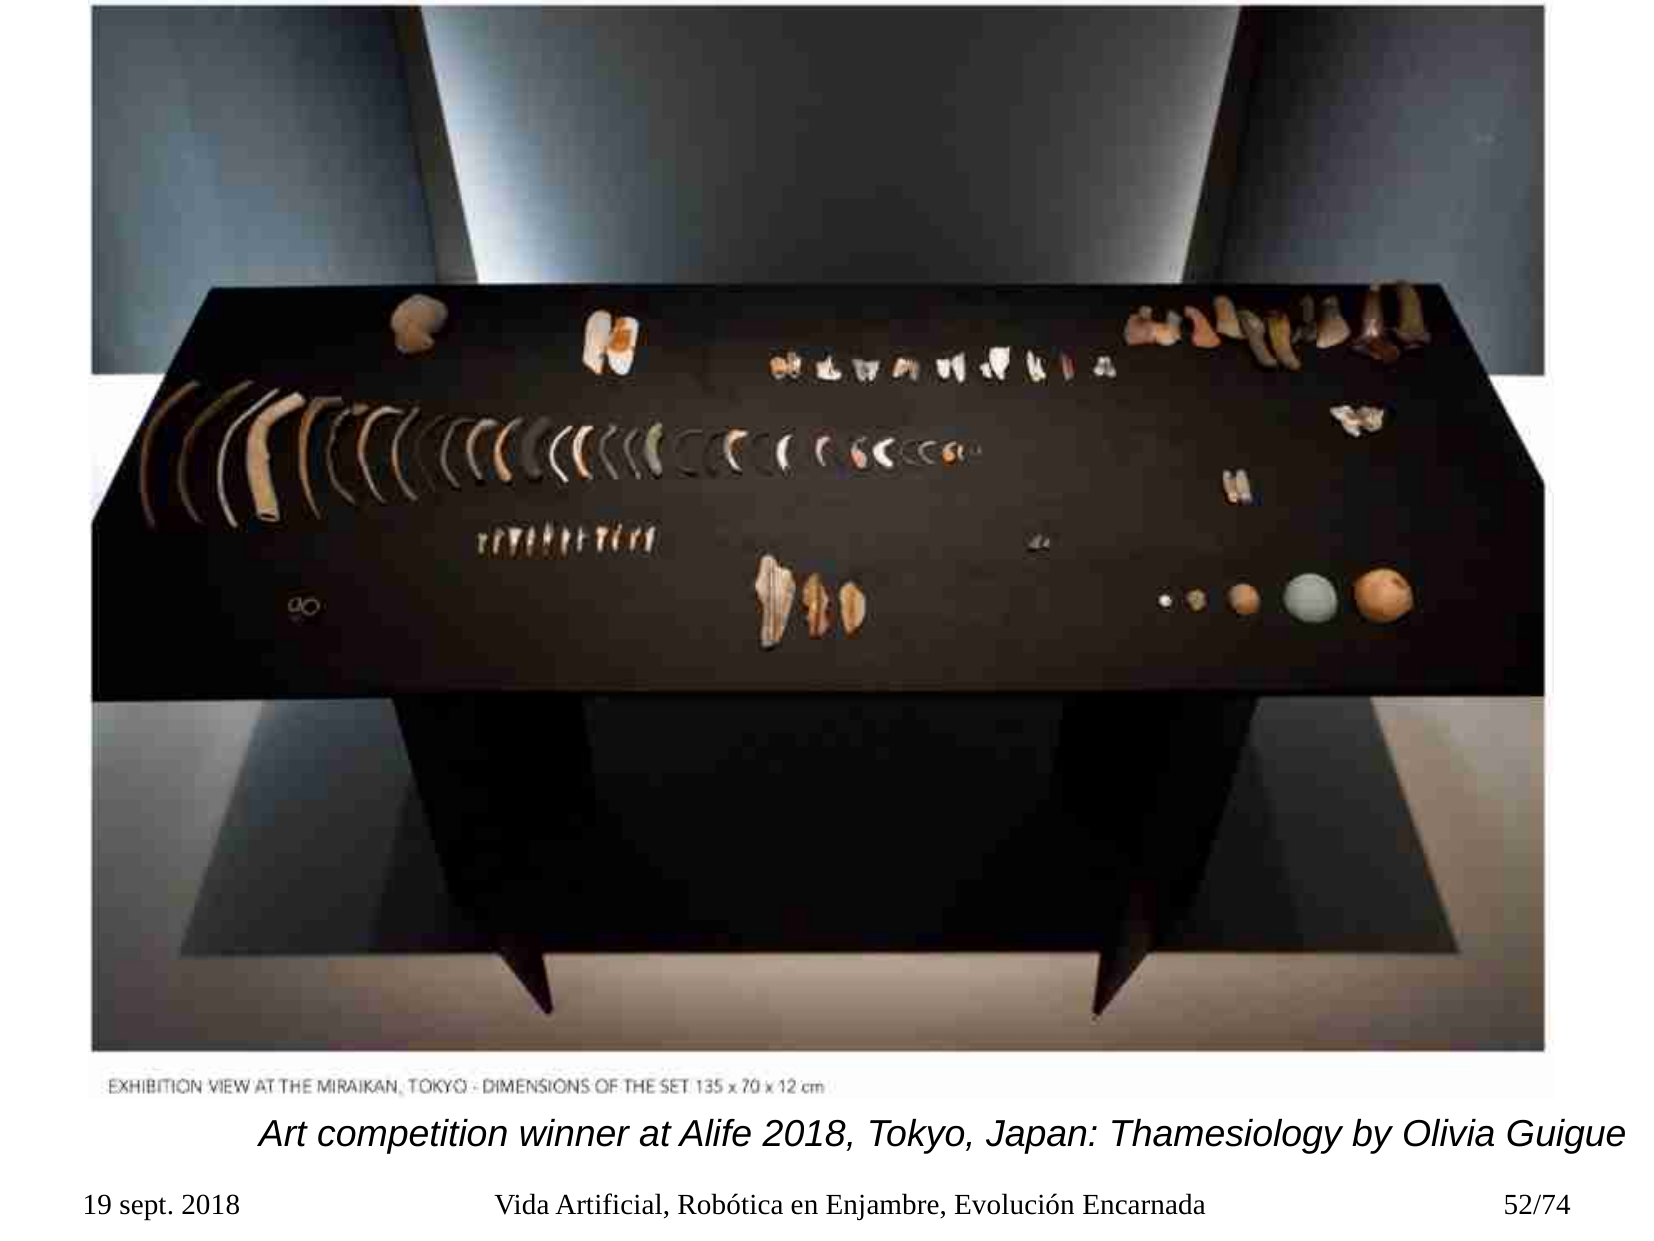

Art competition winner at Alife 2018, Tokyo, Japan: Thamesiology by Olivia Guigue
19 sept. 2018
Vida Artificial, Robótica en Enjambre, Evolución Encarnada
52